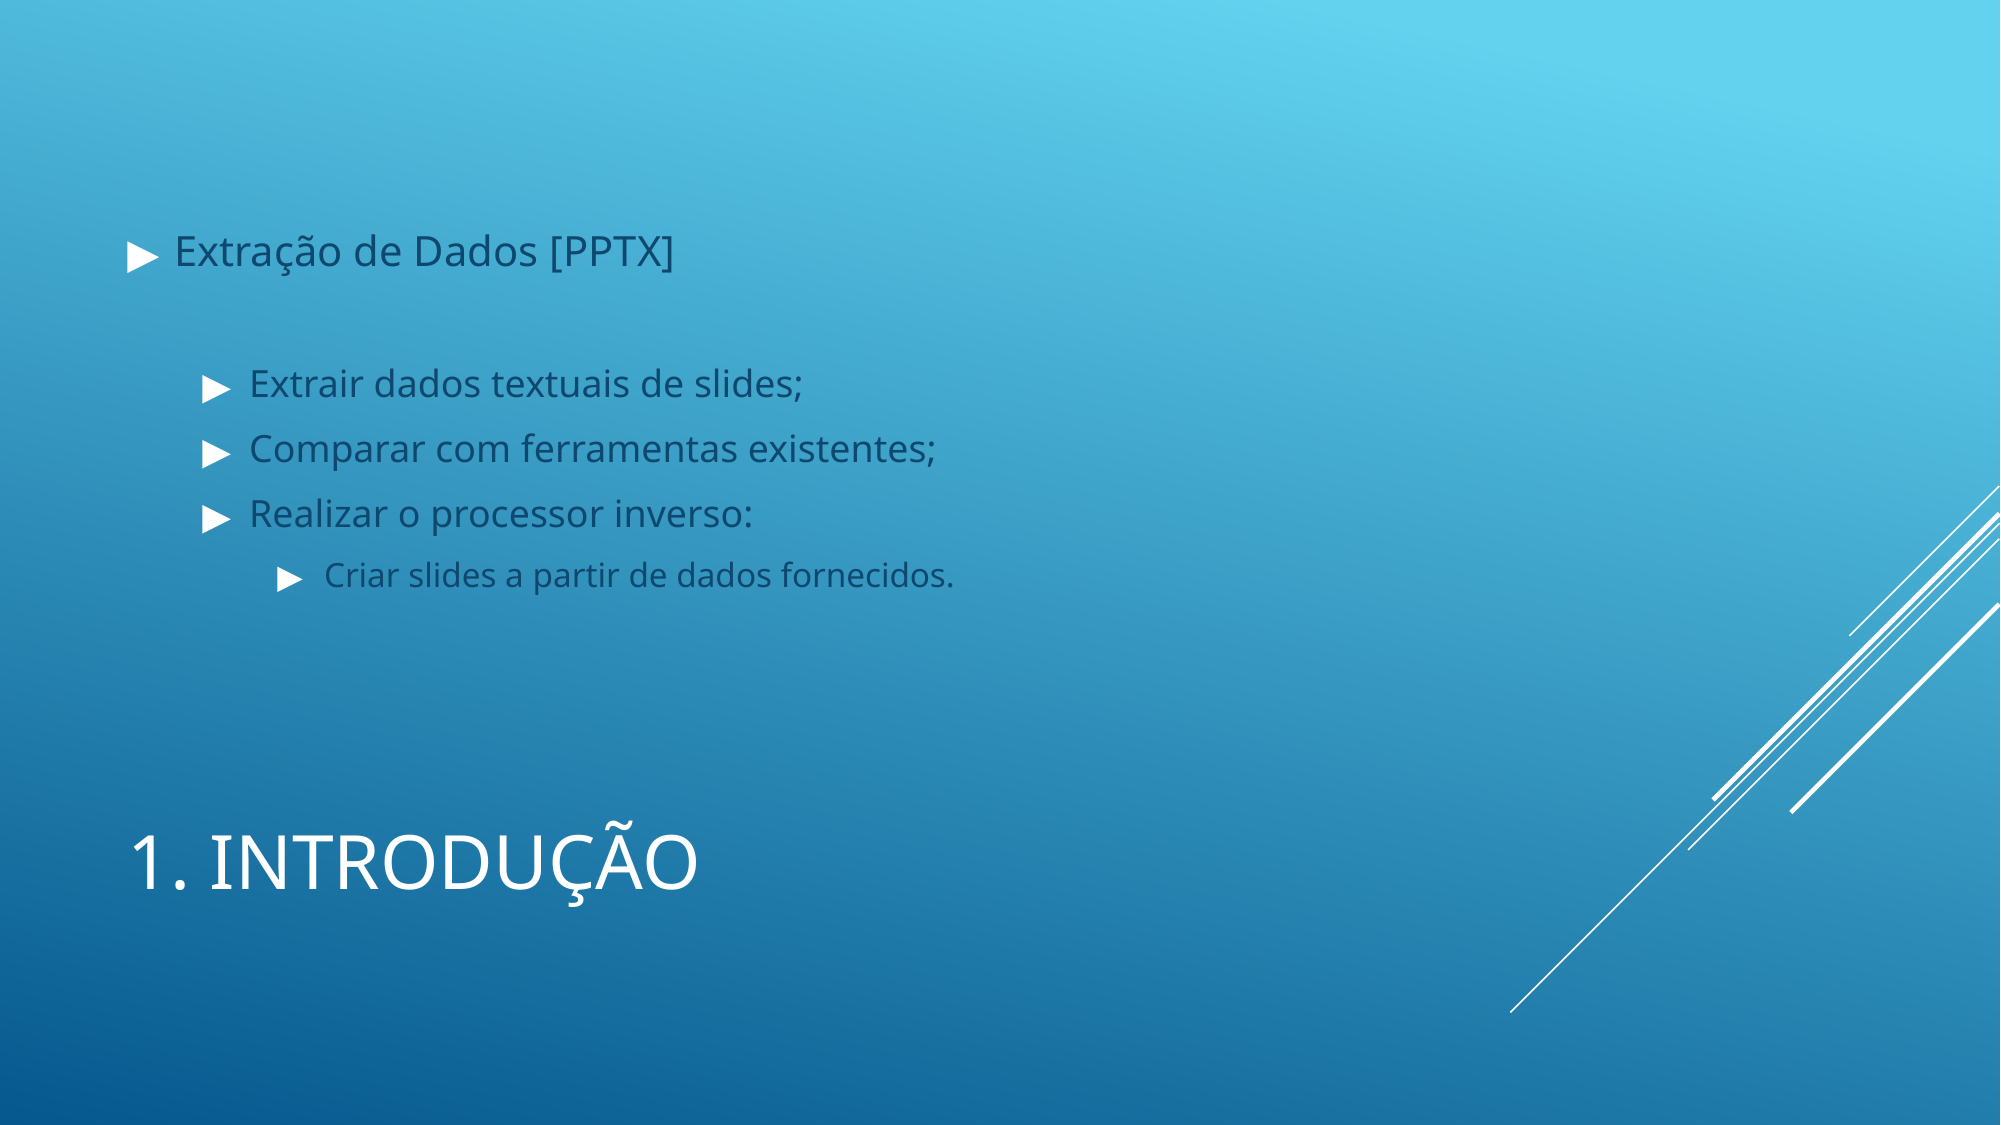

Extração de Dados [PPTX]
Extrair dados textuais de slides;
Comparar com ferramentas existentes;
Realizar o processor inverso:
Criar slides a partir de dados fornecidos.
# 1. INTRODUÇÃO